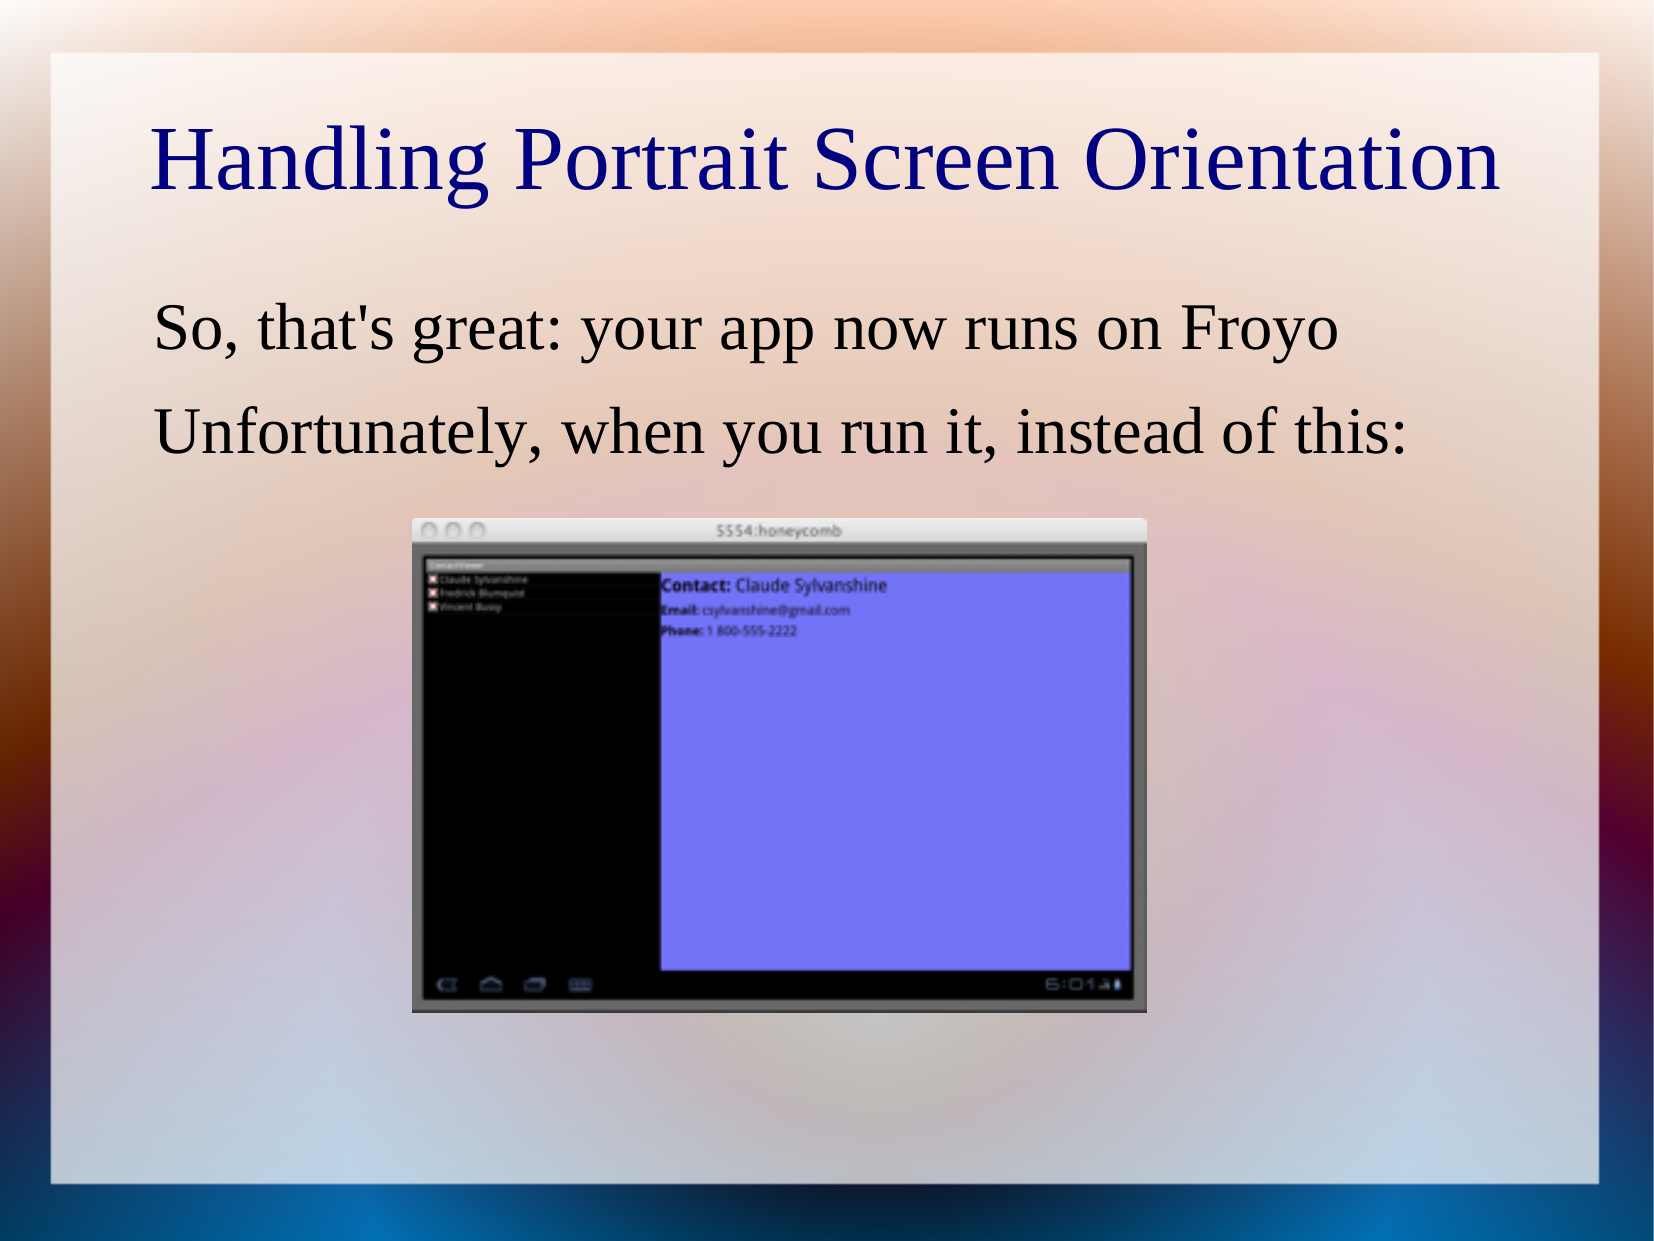

# Handling Portrait Screen Orientation
So, that's great: your app now runs on Froyo
Unfortunately, when you run it, instead of this: